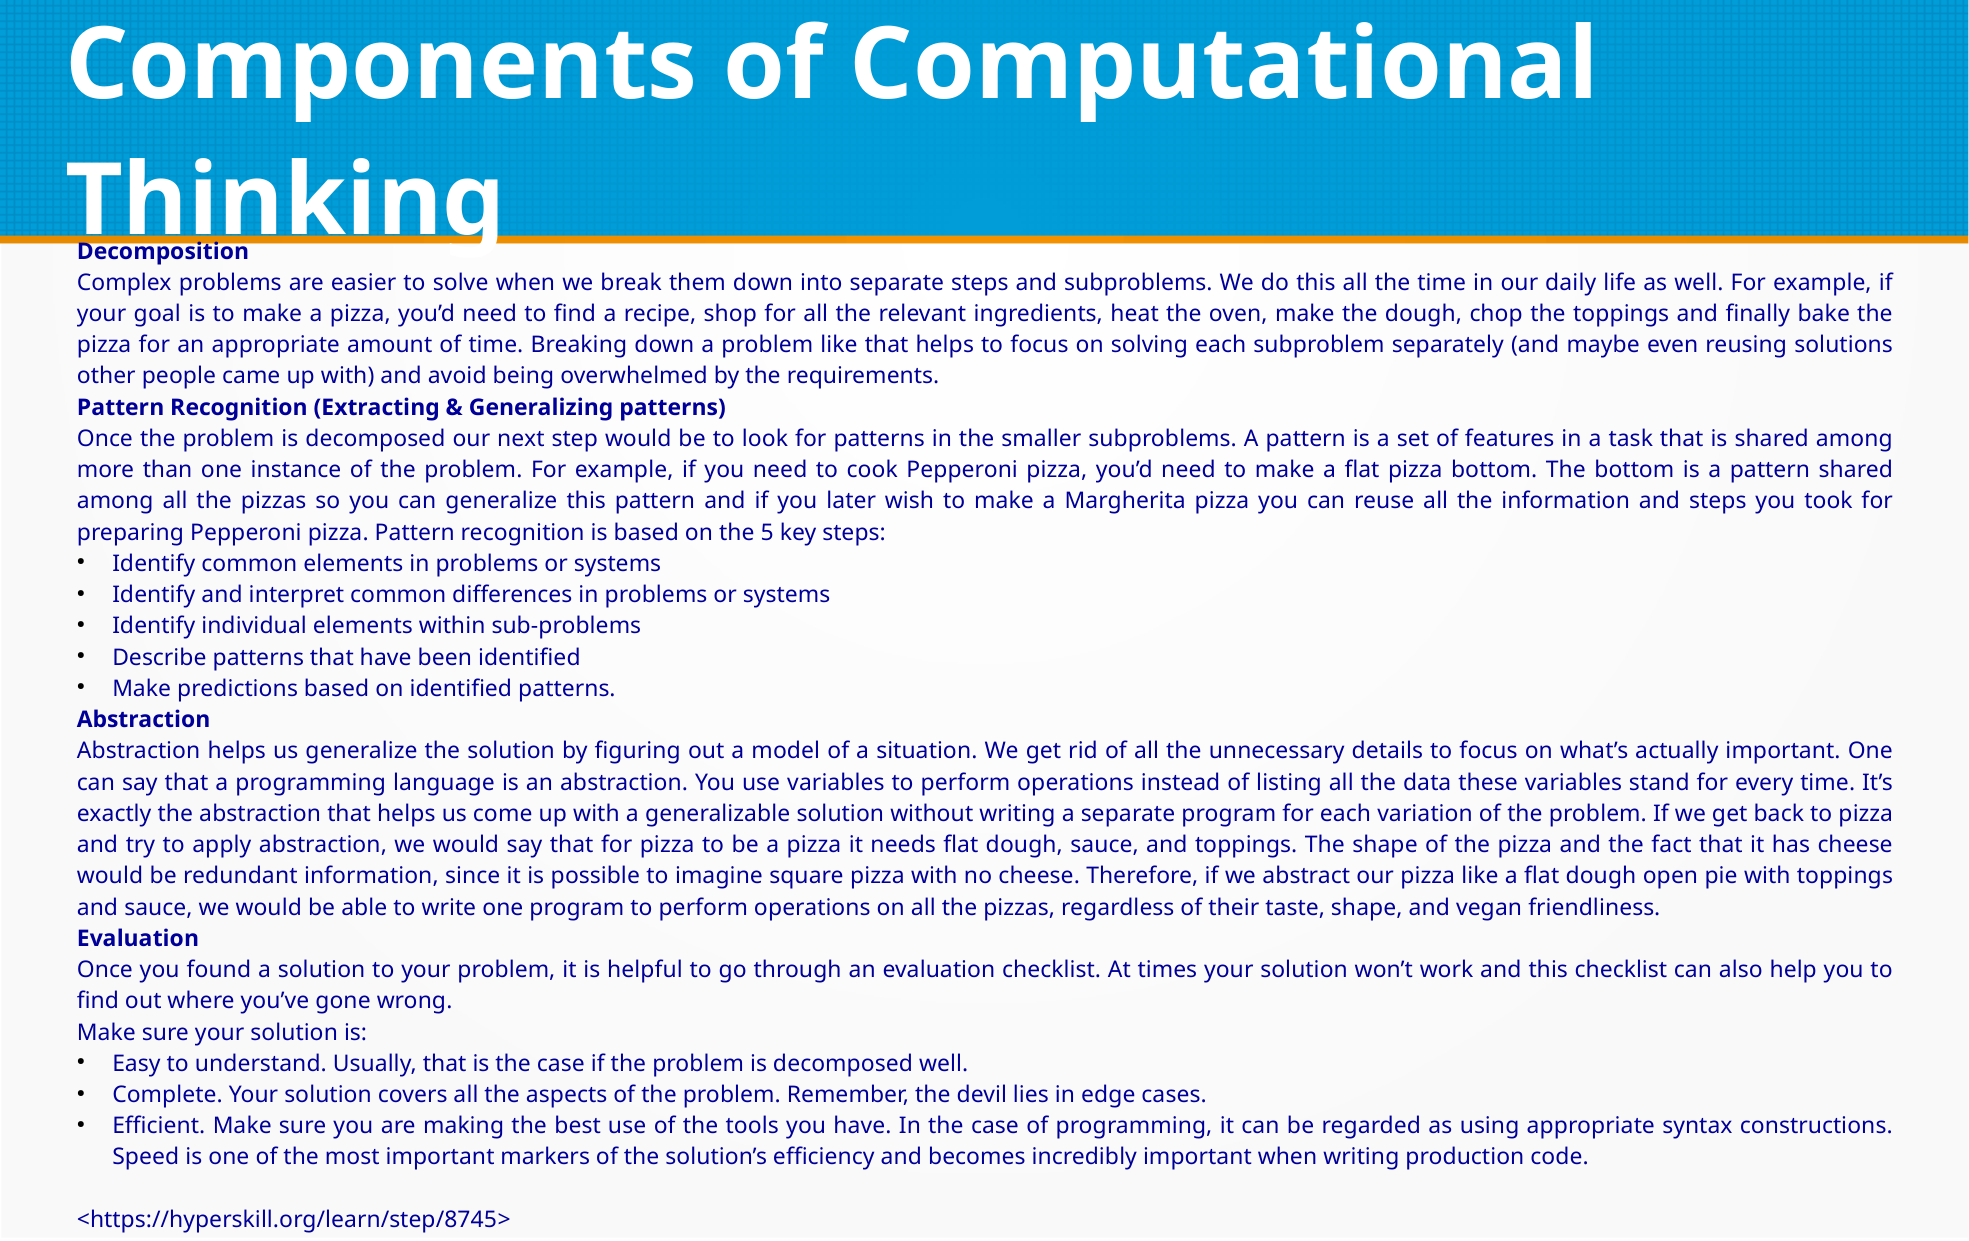

Components of Computational Thinking
Decomposition
Complex problems are easier to solve when we break them down into separate steps and subproblems. We do this all the time in our daily life as well. For example, if your goal is to make a pizza, you’d need to find a recipe, shop for all the relevant ingredients, heat the oven, make the dough, chop the toppings and finally bake the pizza for an appropriate amount of time. Breaking down a problem like that helps to focus on solving each subproblem separately (and maybe even reusing solutions other people came up with) and avoid being overwhelmed by the requirements.
Pattern Recognition (Extracting & Generalizing patterns)
Once the problem is decomposed our next step would be to look for patterns in the smaller subproblems. A pattern is a set of features in a task that is shared among more than one instance of the problem. For example, if you need to cook Pepperoni pizza, you’d need to make a flat pizza bottom. The bottom is a pattern shared among all the pizzas so you can generalize this pattern and if you later wish to make a Margherita pizza you can reuse all the information and steps you took for preparing Pepperoni pizza. Pattern recognition is based on the 5 key steps:
Identify common elements in problems or systems
Identify and interpret common differences in problems or systems
Identify individual elements within sub-problems
Describe patterns that have been identified
Make predictions based on identified patterns.
Abstraction
Abstraction helps us generalize the solution by figuring out a model of a situation. We get rid of all the unnecessary details to focus on what’s actually important. One can say that a programming language is an abstraction. You use variables to perform operations instead of listing all the data these variables stand for every time. It’s exactly the abstraction that helps us come up with a generalizable solution without writing a separate program for each variation of the problem. If we get back to pizza and try to apply abstraction, we would say that for pizza to be a pizza it needs flat dough, sauce, and toppings. The shape of the pizza and the fact that it has cheese would be redundant information, since it is possible to imagine square pizza with no cheese. Therefore, if we abstract our pizza like a flat dough open pie with toppings and sauce, we would be able to write one program to perform operations on all the pizzas, regardless of their taste, shape, and vegan friendliness.
Evaluation
Once you found a solution to your problem, it is helpful to go through an evaluation checklist. At times your solution won’t work and this checklist can also help you to find out where you’ve gone wrong.
Make sure your solution is:
Easy to understand. Usually, that is the case if the problem is decomposed well.
Complete. Your solution covers all the aspects of the problem. Remember, the devil lies in edge cases.
Efficient. Make sure you are making the best use of the tools you have. In the case of programming, it can be regarded as using appropriate syntax constructions. Speed is one of the most important markers of the solution’s efficiency and becomes incredibly important when writing production code.
<https://hyperskill.org/learn/step/8745>